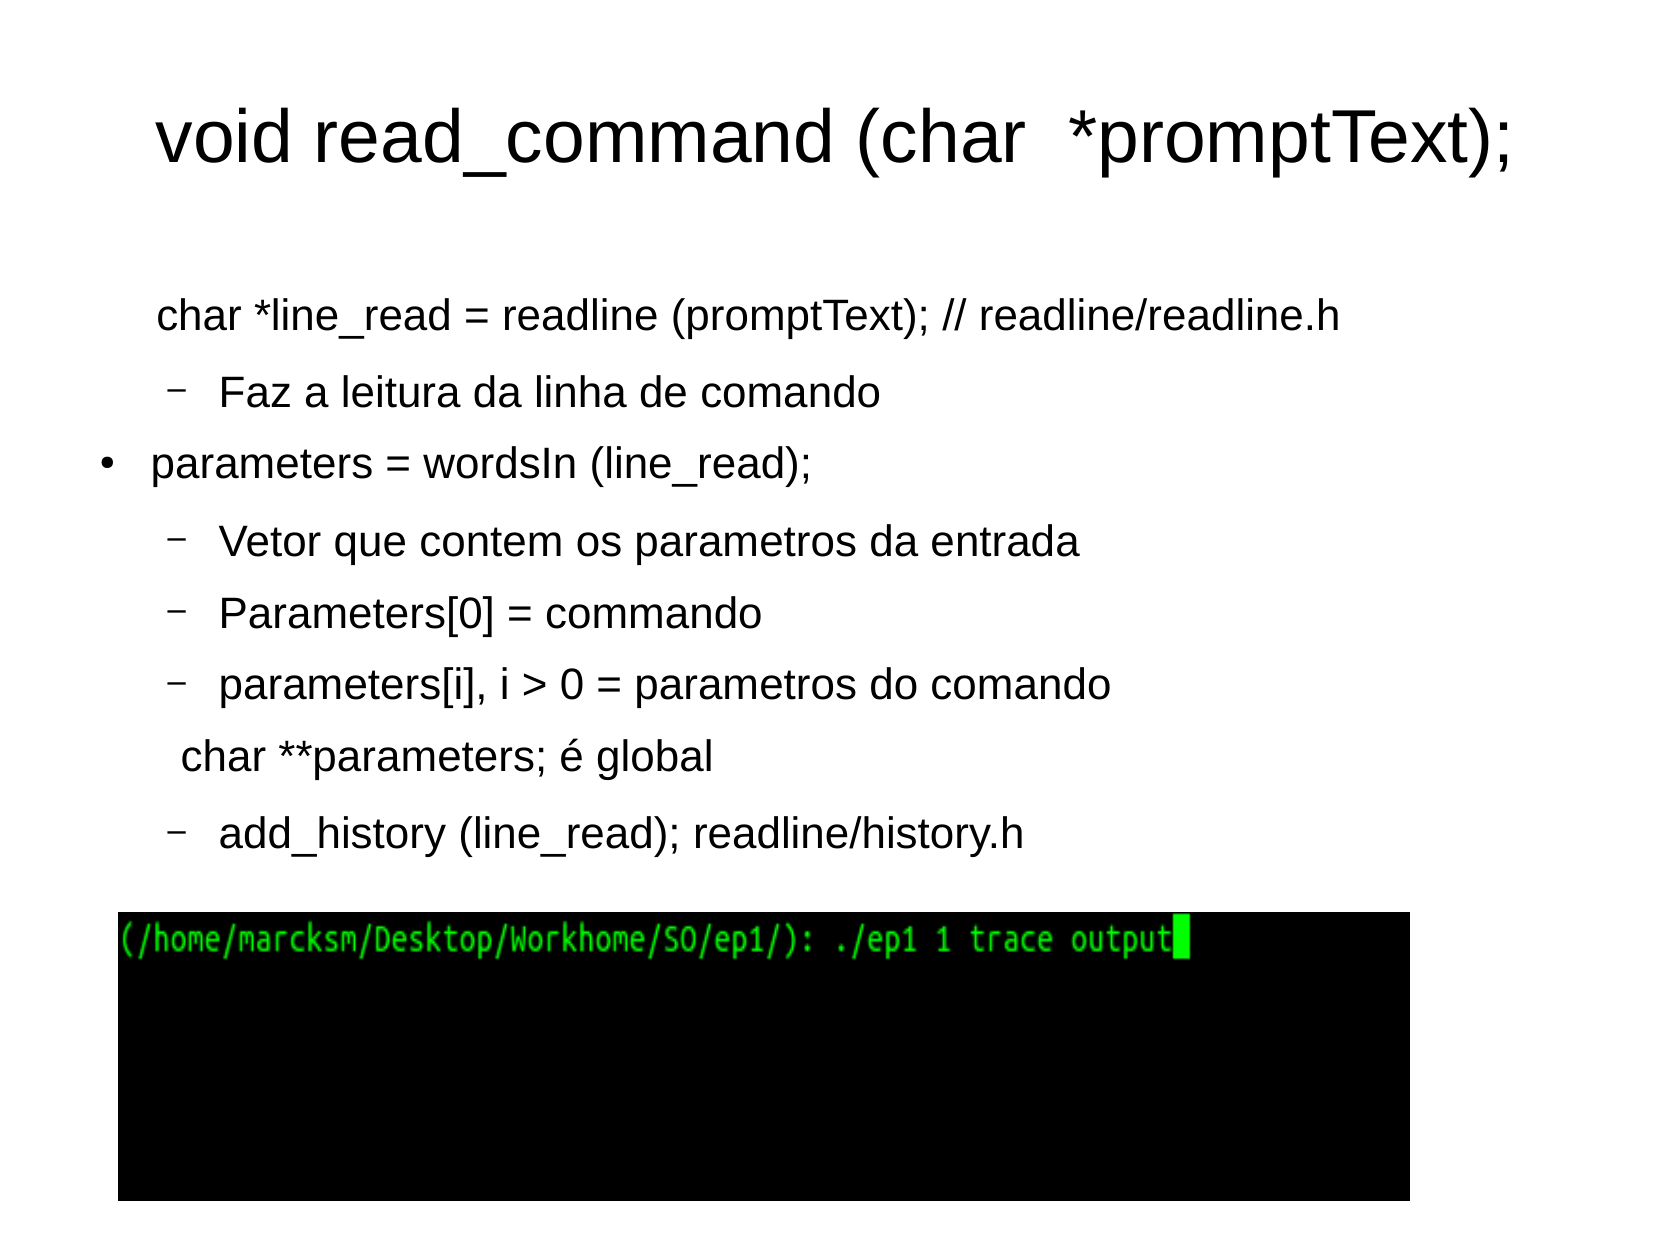

# void read_command (char *promptText);
 char *line_read = readline (promptText); // readline/readline.h
Faz a leitura da linha de comando
parameters = wordsIn (line_read);
Vetor que contem os parametros da entrada
Parameters[0] = commando
parameters[i], i > 0 = parametros do comando
 char **parameters; é global
add_history (line_read); readline/history.h